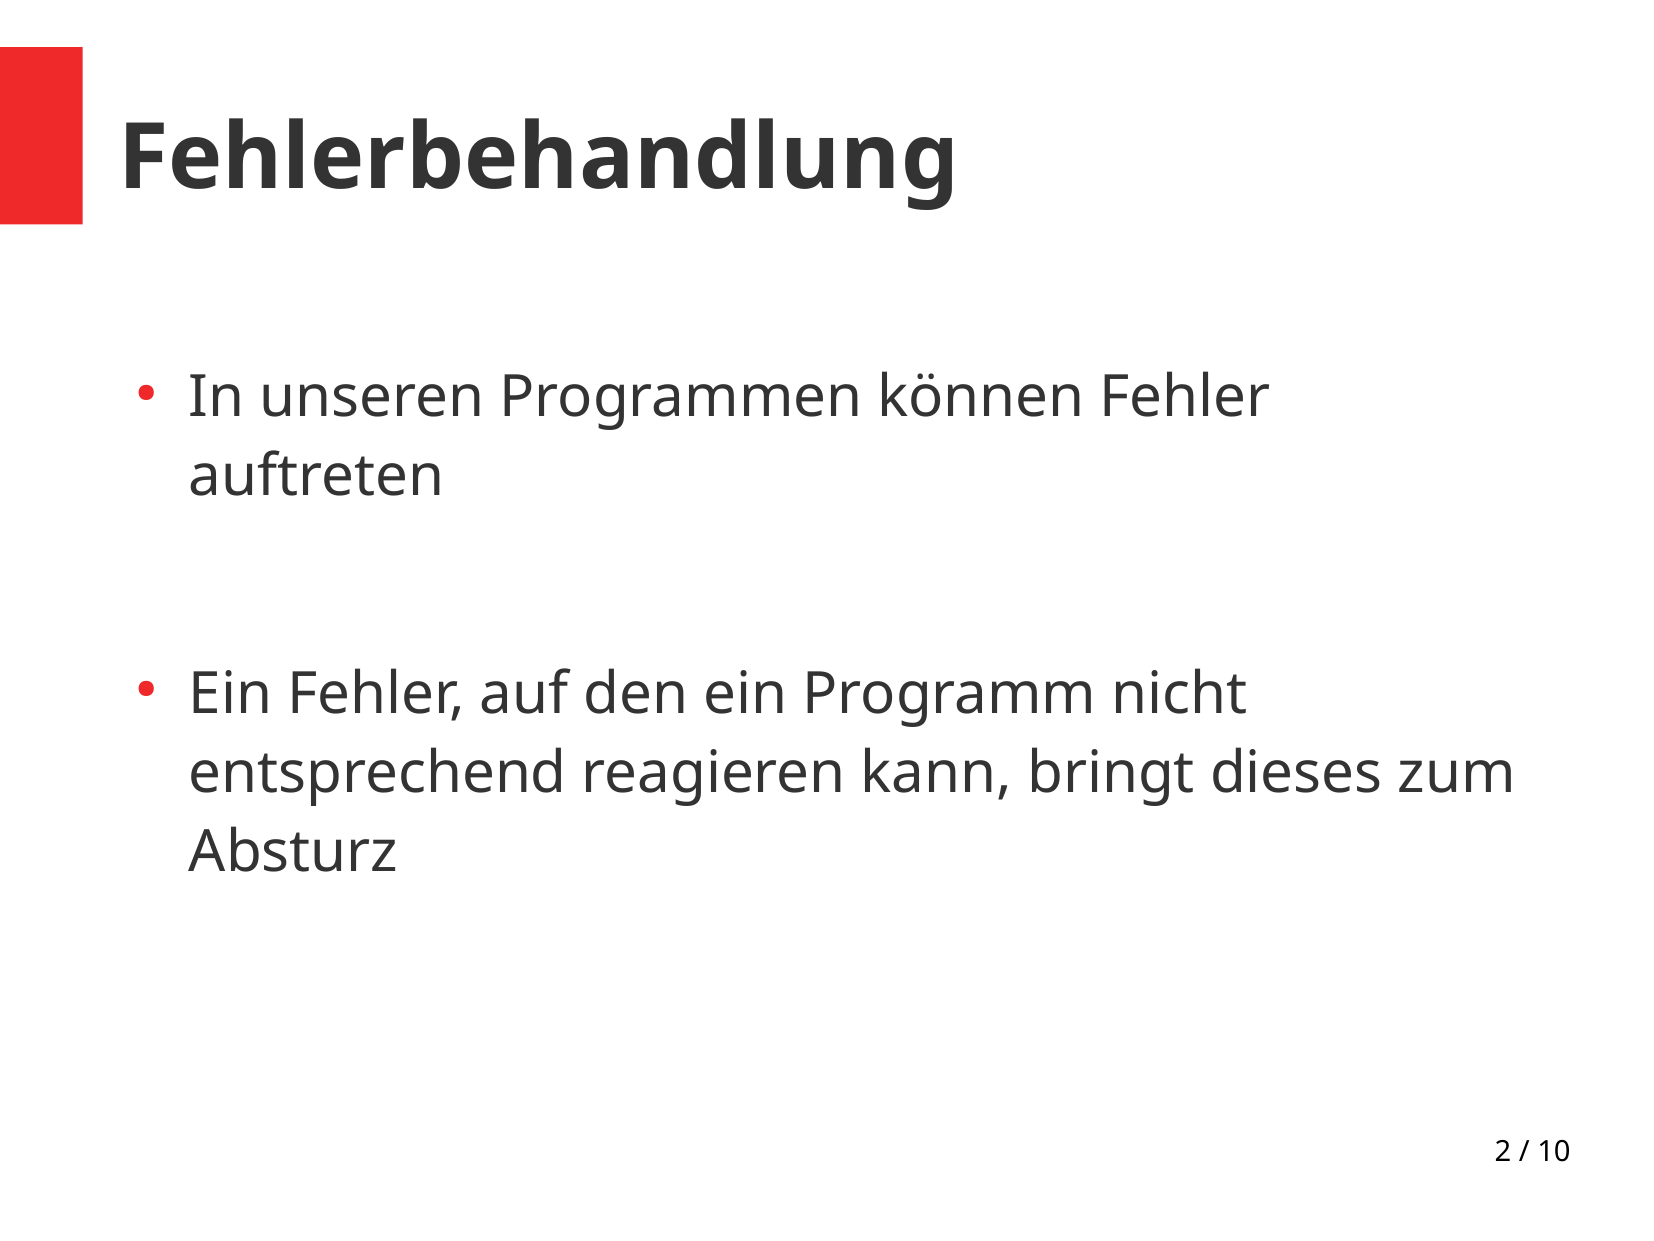

# Fehlerbehandlung
In unseren Programmen können Fehler auftreten
Ein Fehler, auf den ein Programm nicht entsprechend reagieren kann, bringt dieses zum Absturz
2